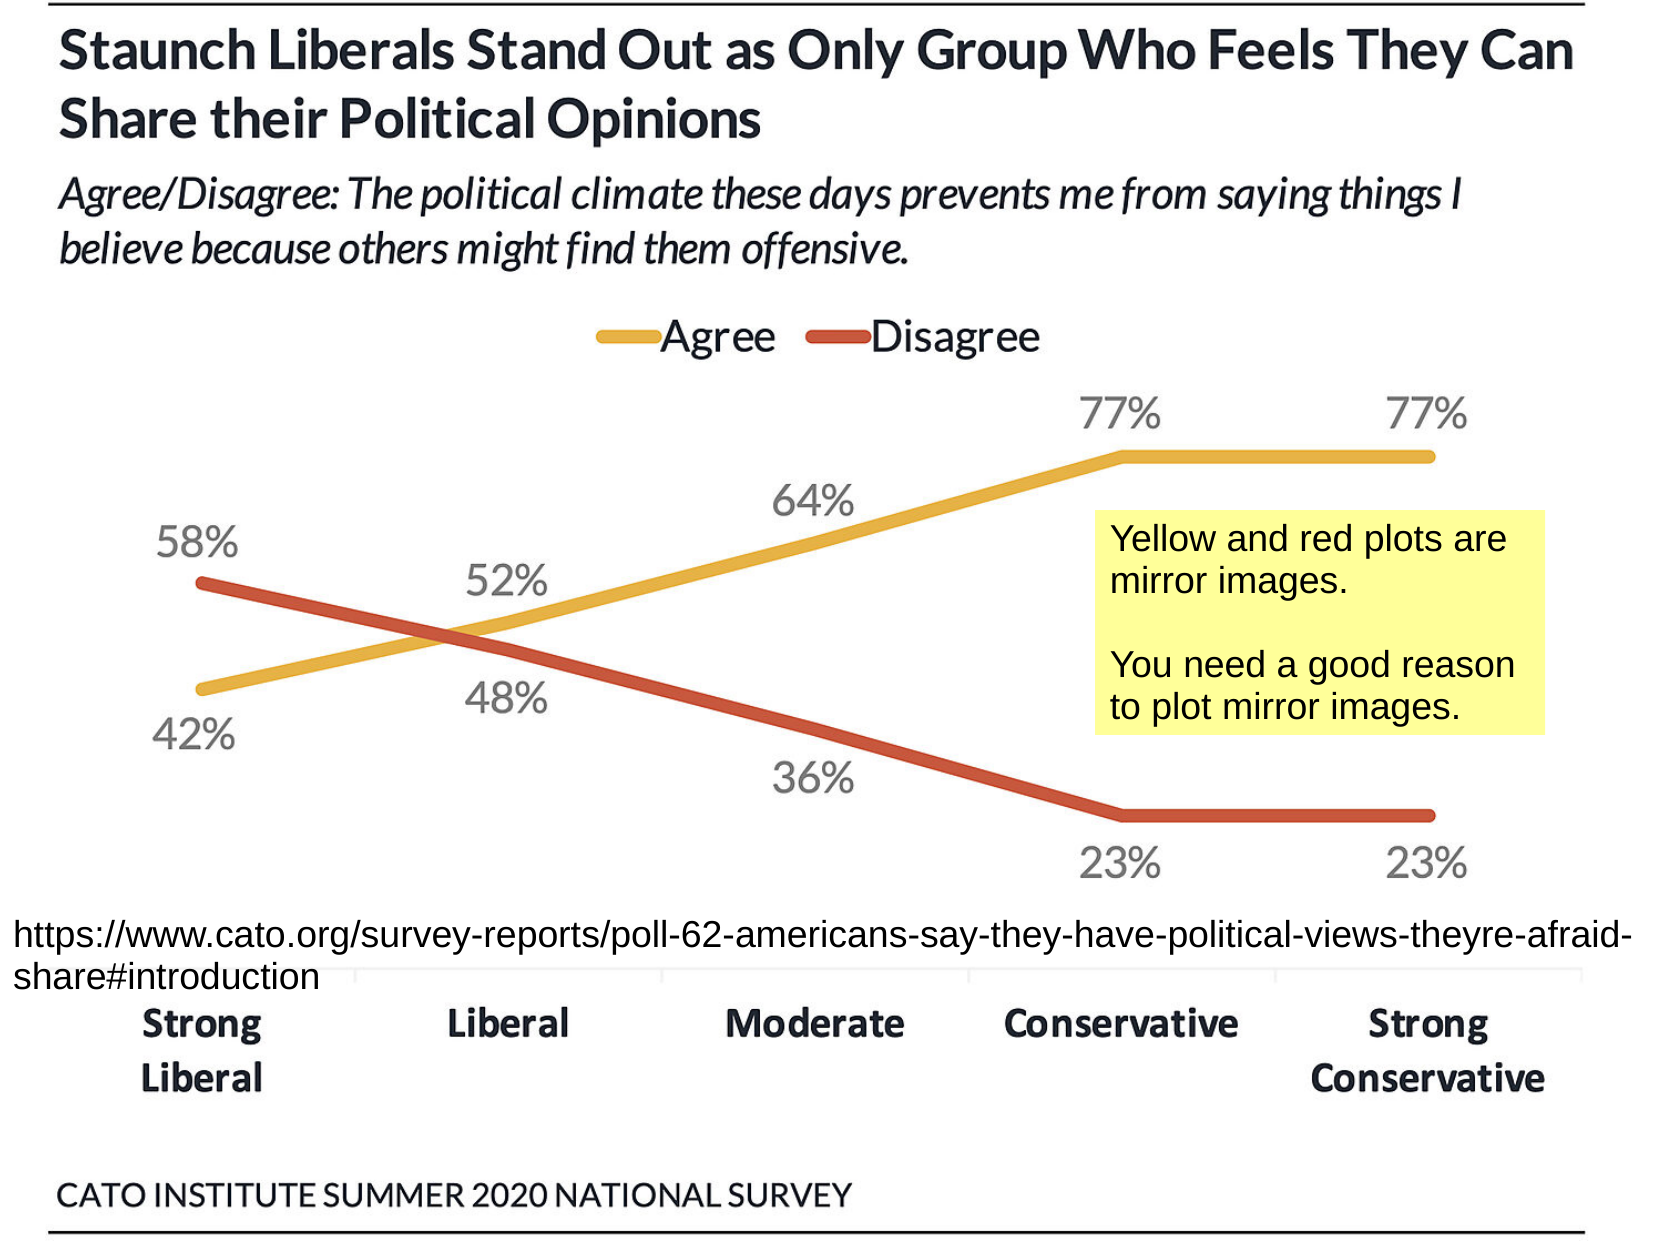

#
Yellow and red plots are mirror images.
You need a good reason to plot mirror images.
https://www.cato.org/survey-reports/poll-62-americans-say-they-have-political-views-theyre-afraid-share#introduction